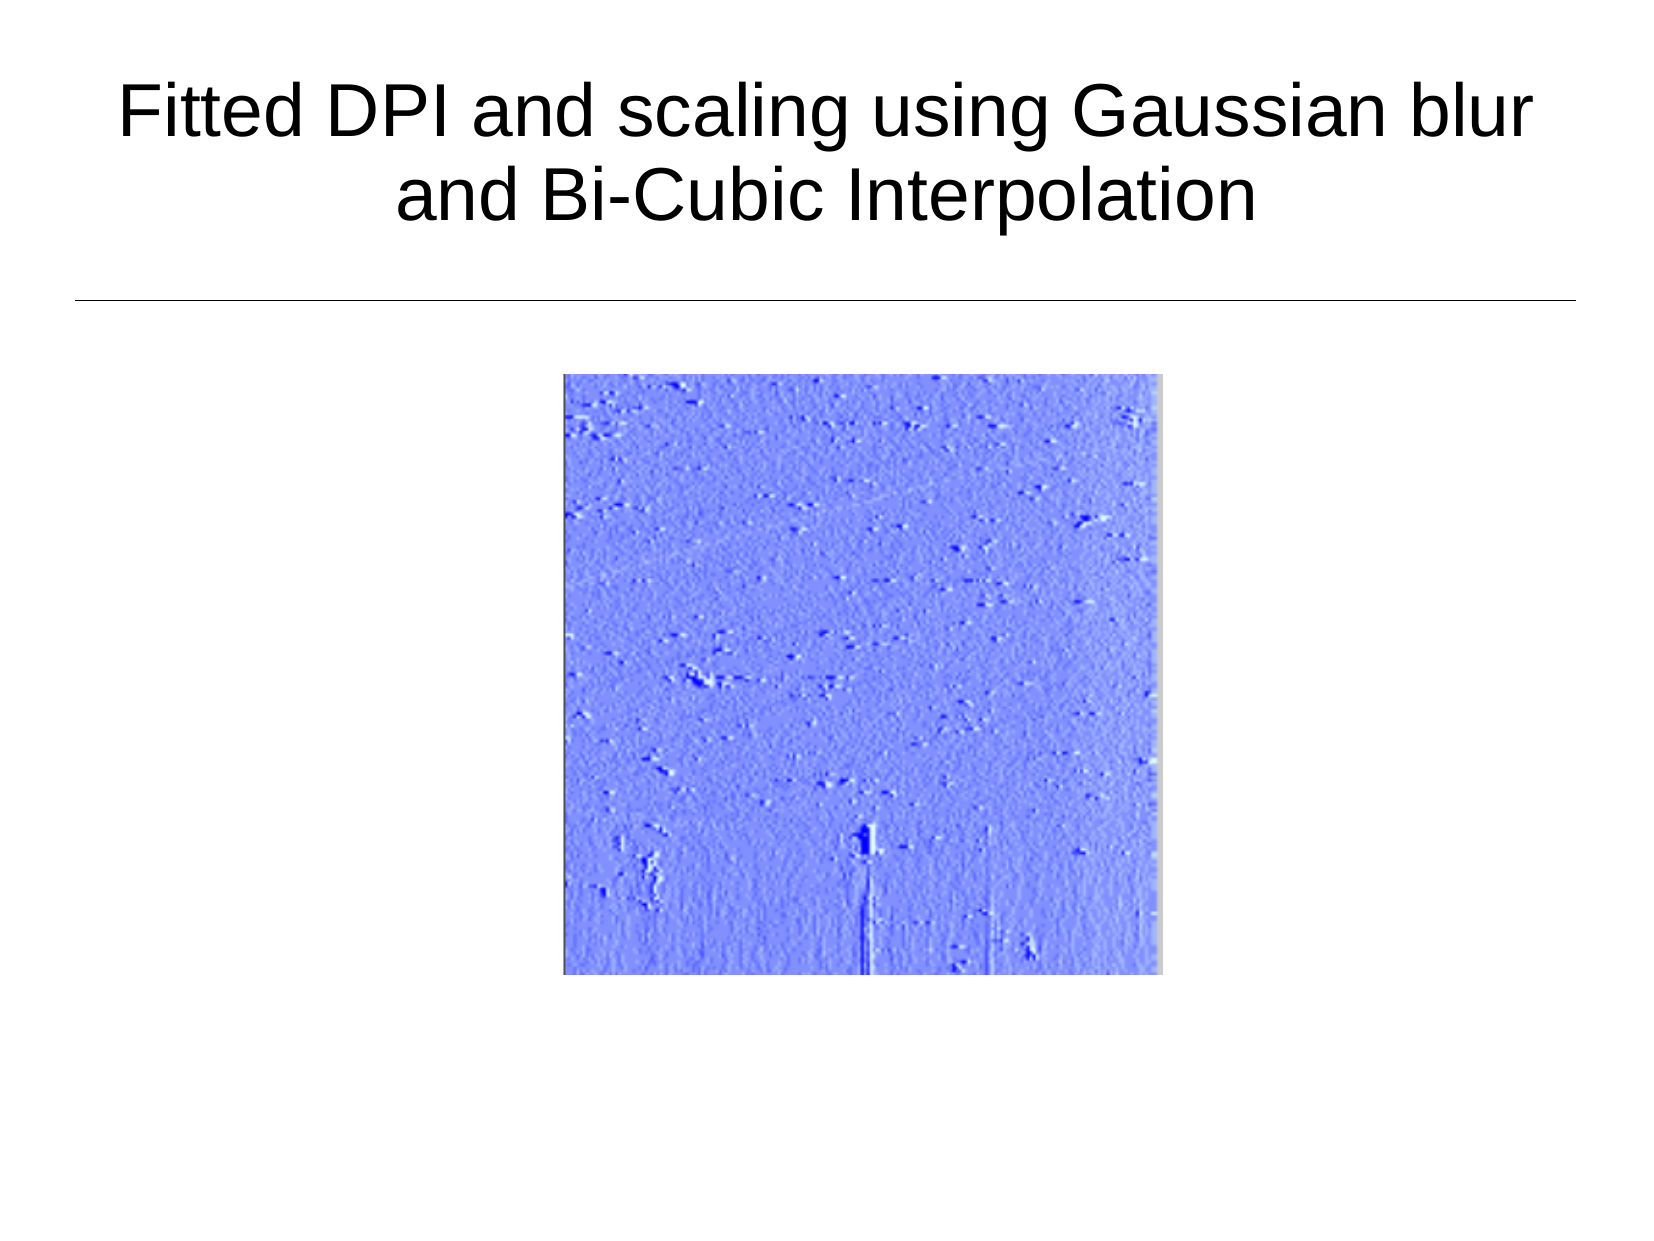

# Fitted DPI and scaling using Gaussian blur and Bi-Cubic Interpolation